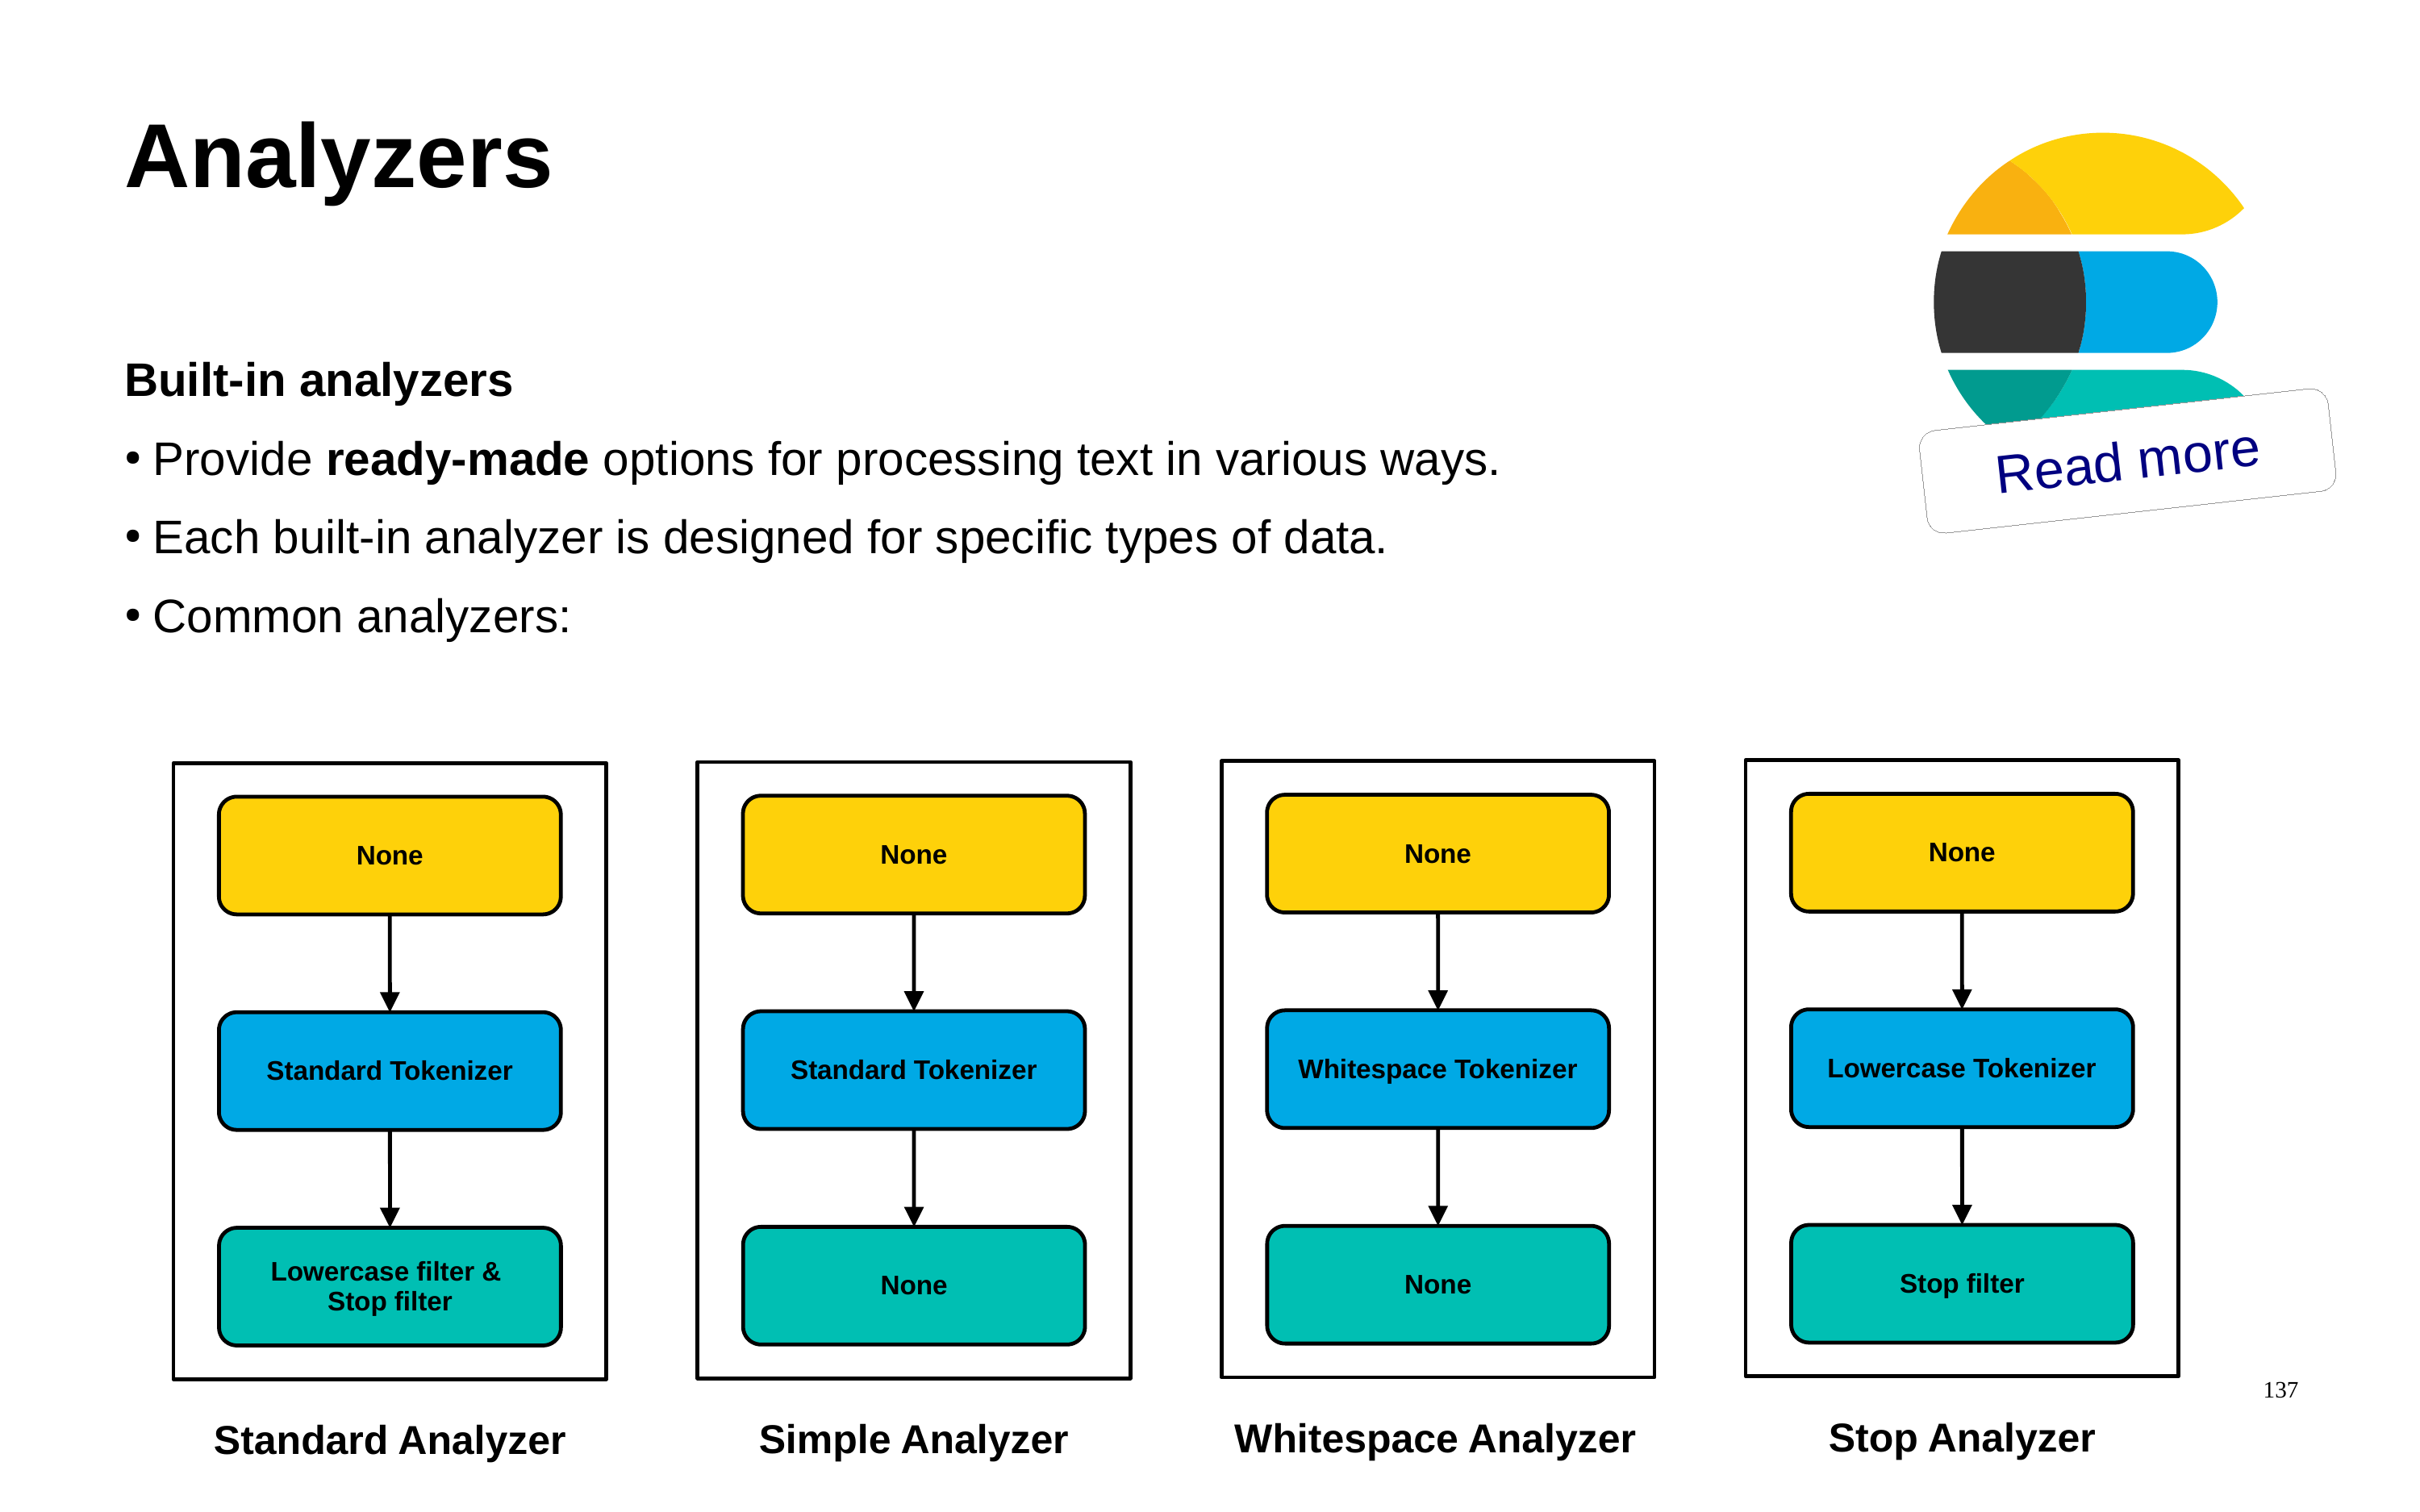

Analyzers
Built-in analyzers
Provide ready-made options for processing text in various ways.
Each built-in analyzer is designed for specific types of data.
Common analyzers:
Read more
None
None
None
None
Lowercase Tokenizer
Whitespace Tokenizer
Standard Tokenizer
Standard Tokenizer
Stop filter
None
None
Lowercase filter &
Stop filter
137
Whitespace Analyzer
Stop Analyzer
Simple Analyzer
Standard Analyzer